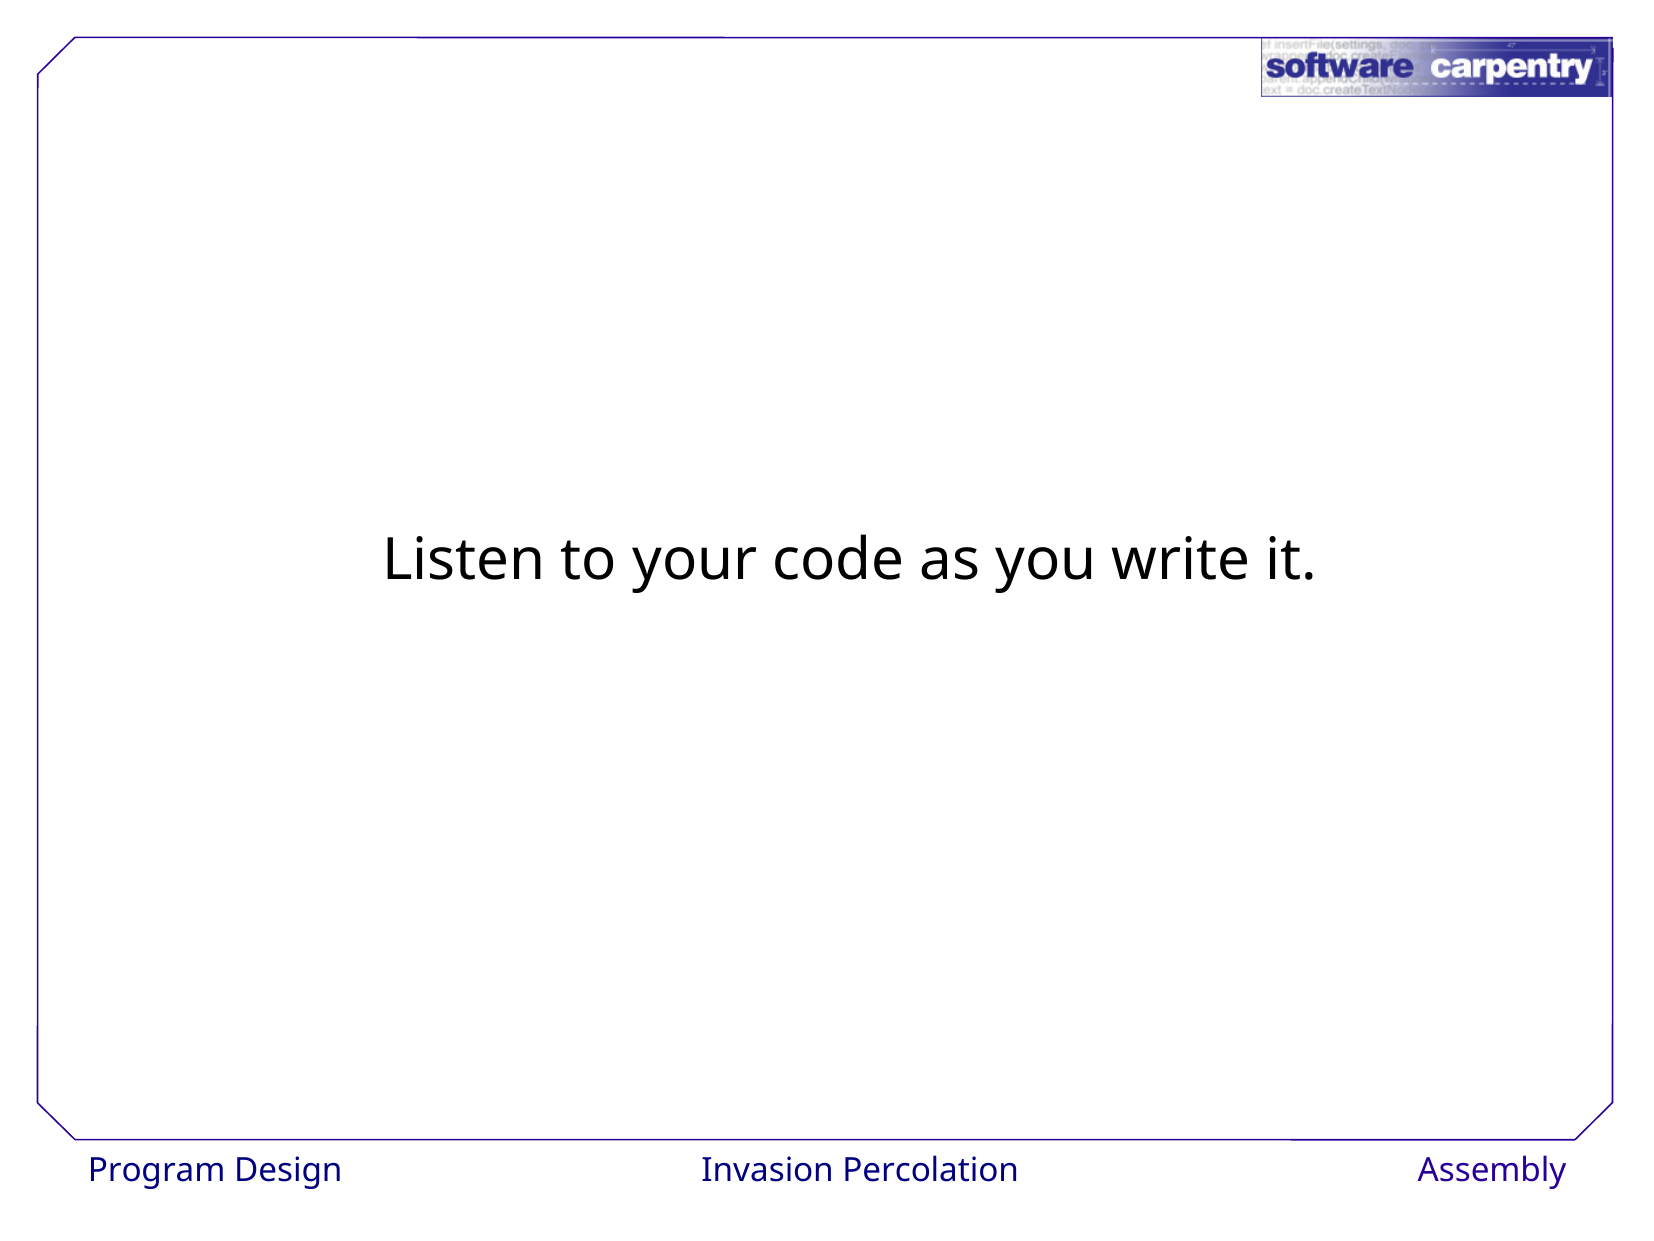

Listen to your code as you write it.